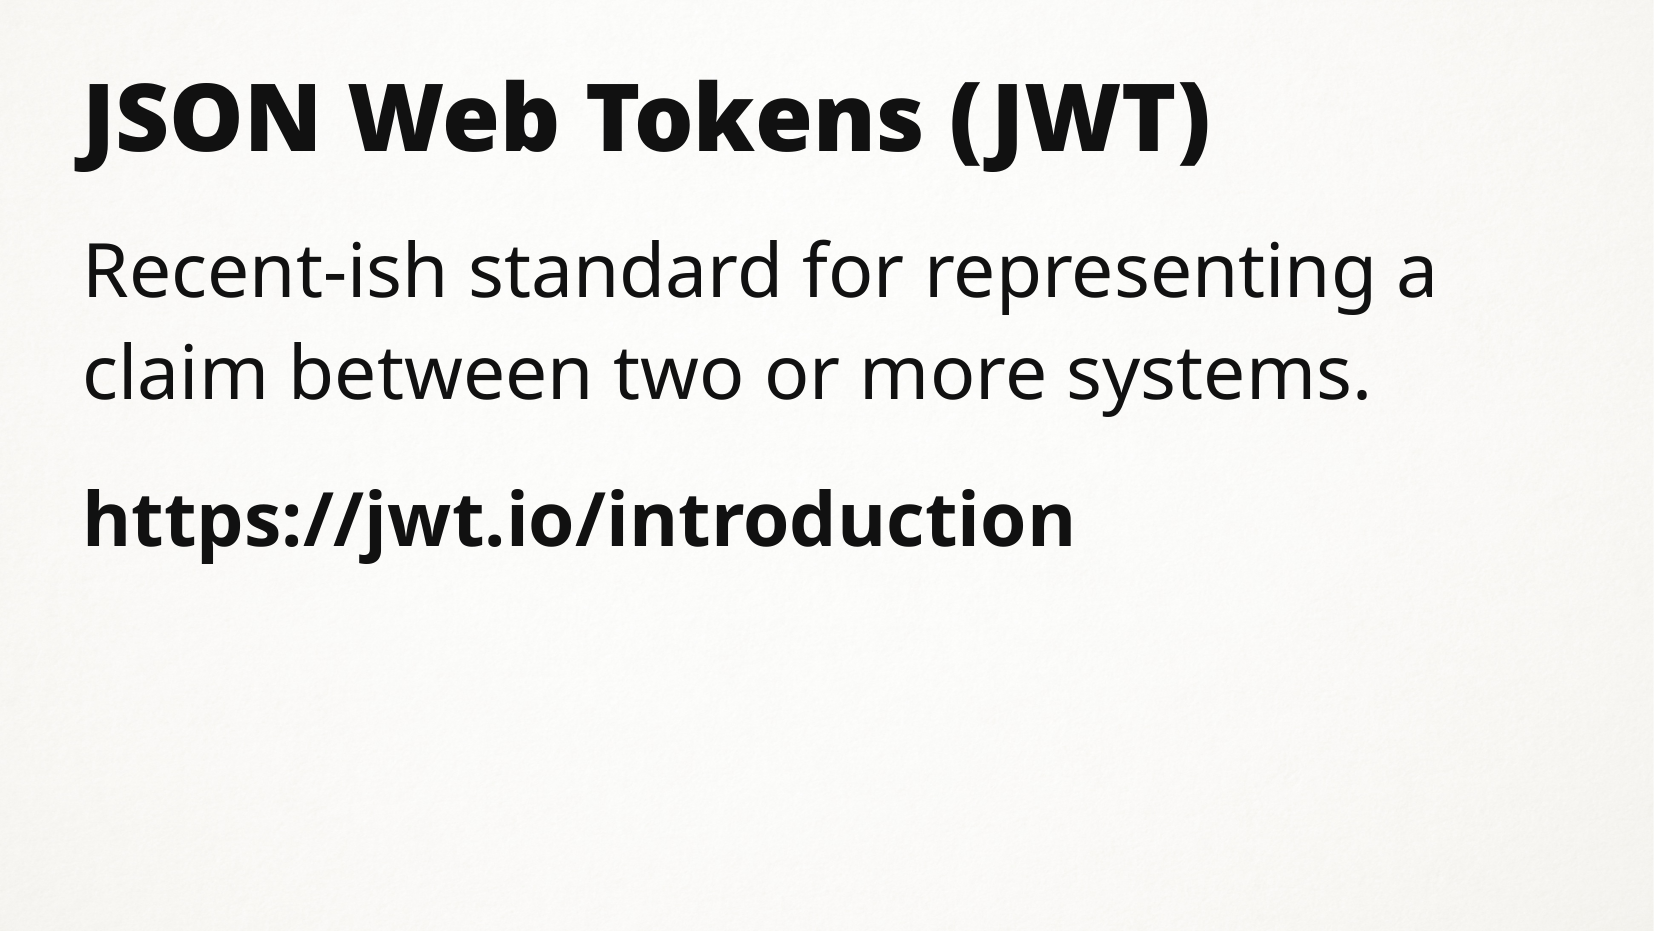

# JSON Web Tokens (JWT)
Recent-ish standard for representing a claim between two or more systems.
https://jwt.io/introduction